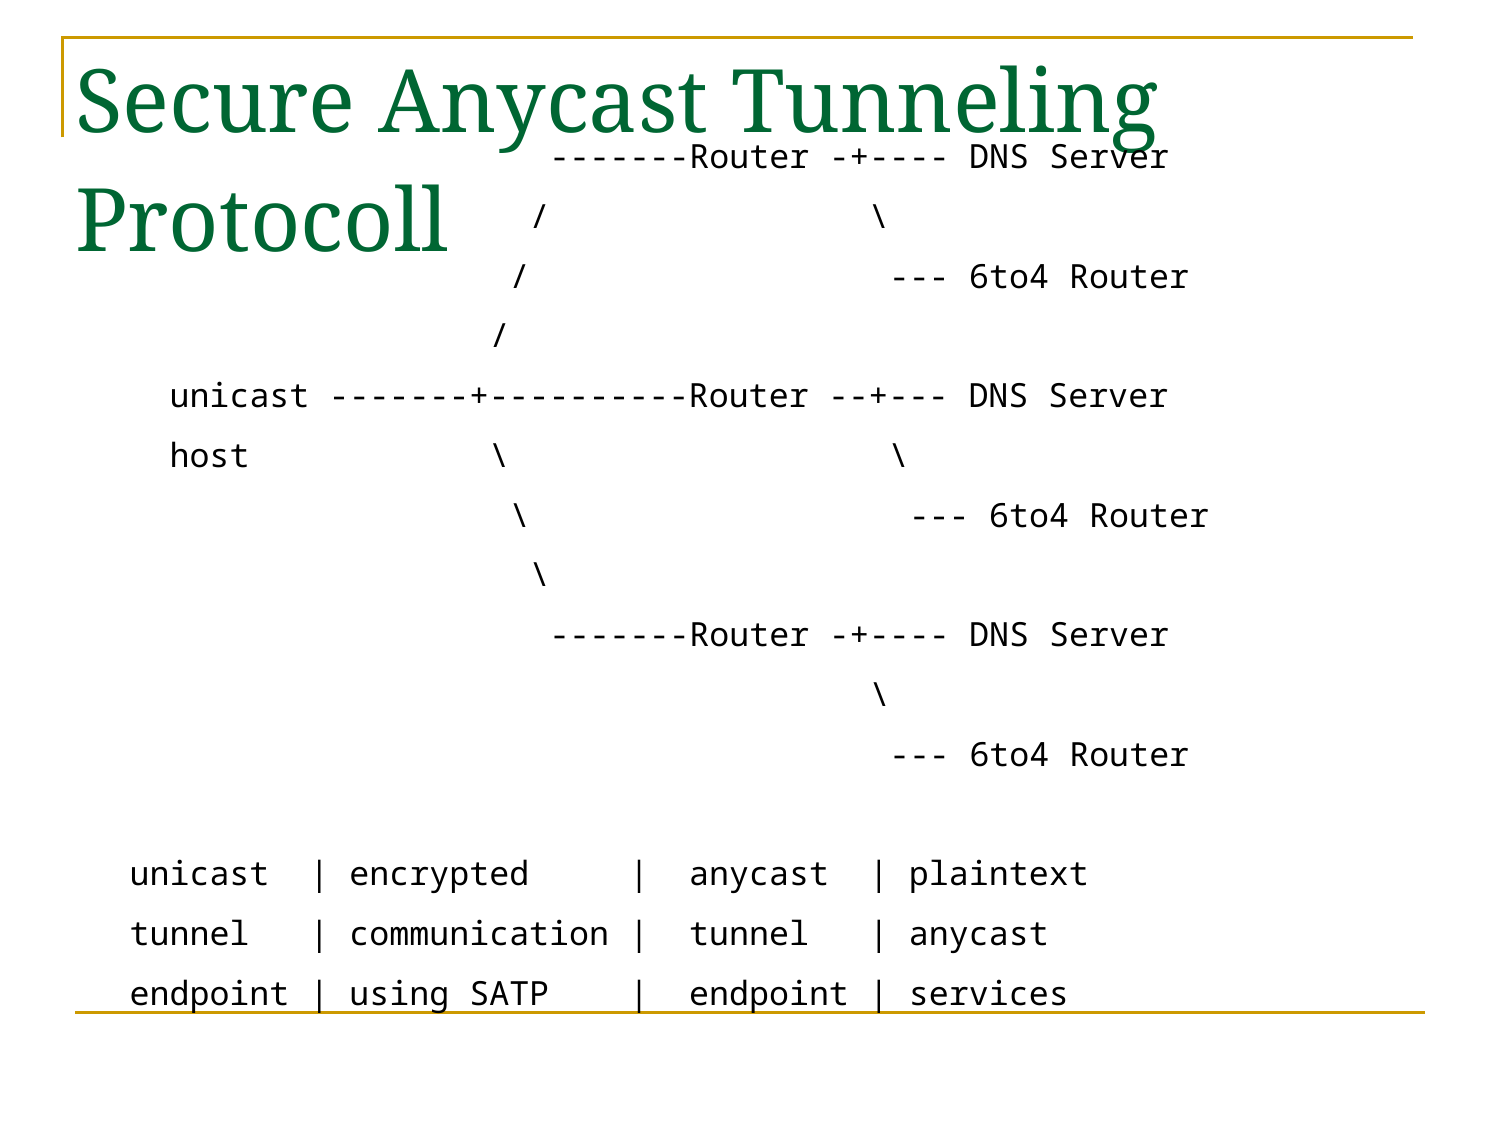

# Secure Anycast Tunneling Protocoll
 -------Router -+---- DNS Server
 / \
 / --- 6to4 Router
 /
 unicast -------+----------Router --+--- DNS Server
 host \ \
 \ --- 6to4 Router
 \
 -------Router -+---- DNS Server
 \
 --- 6to4 Router
 unicast | encrypted | anycast | plaintext
 tunnel | communication | tunnel | anycast
 endpoint | using SATP | endpoint | services